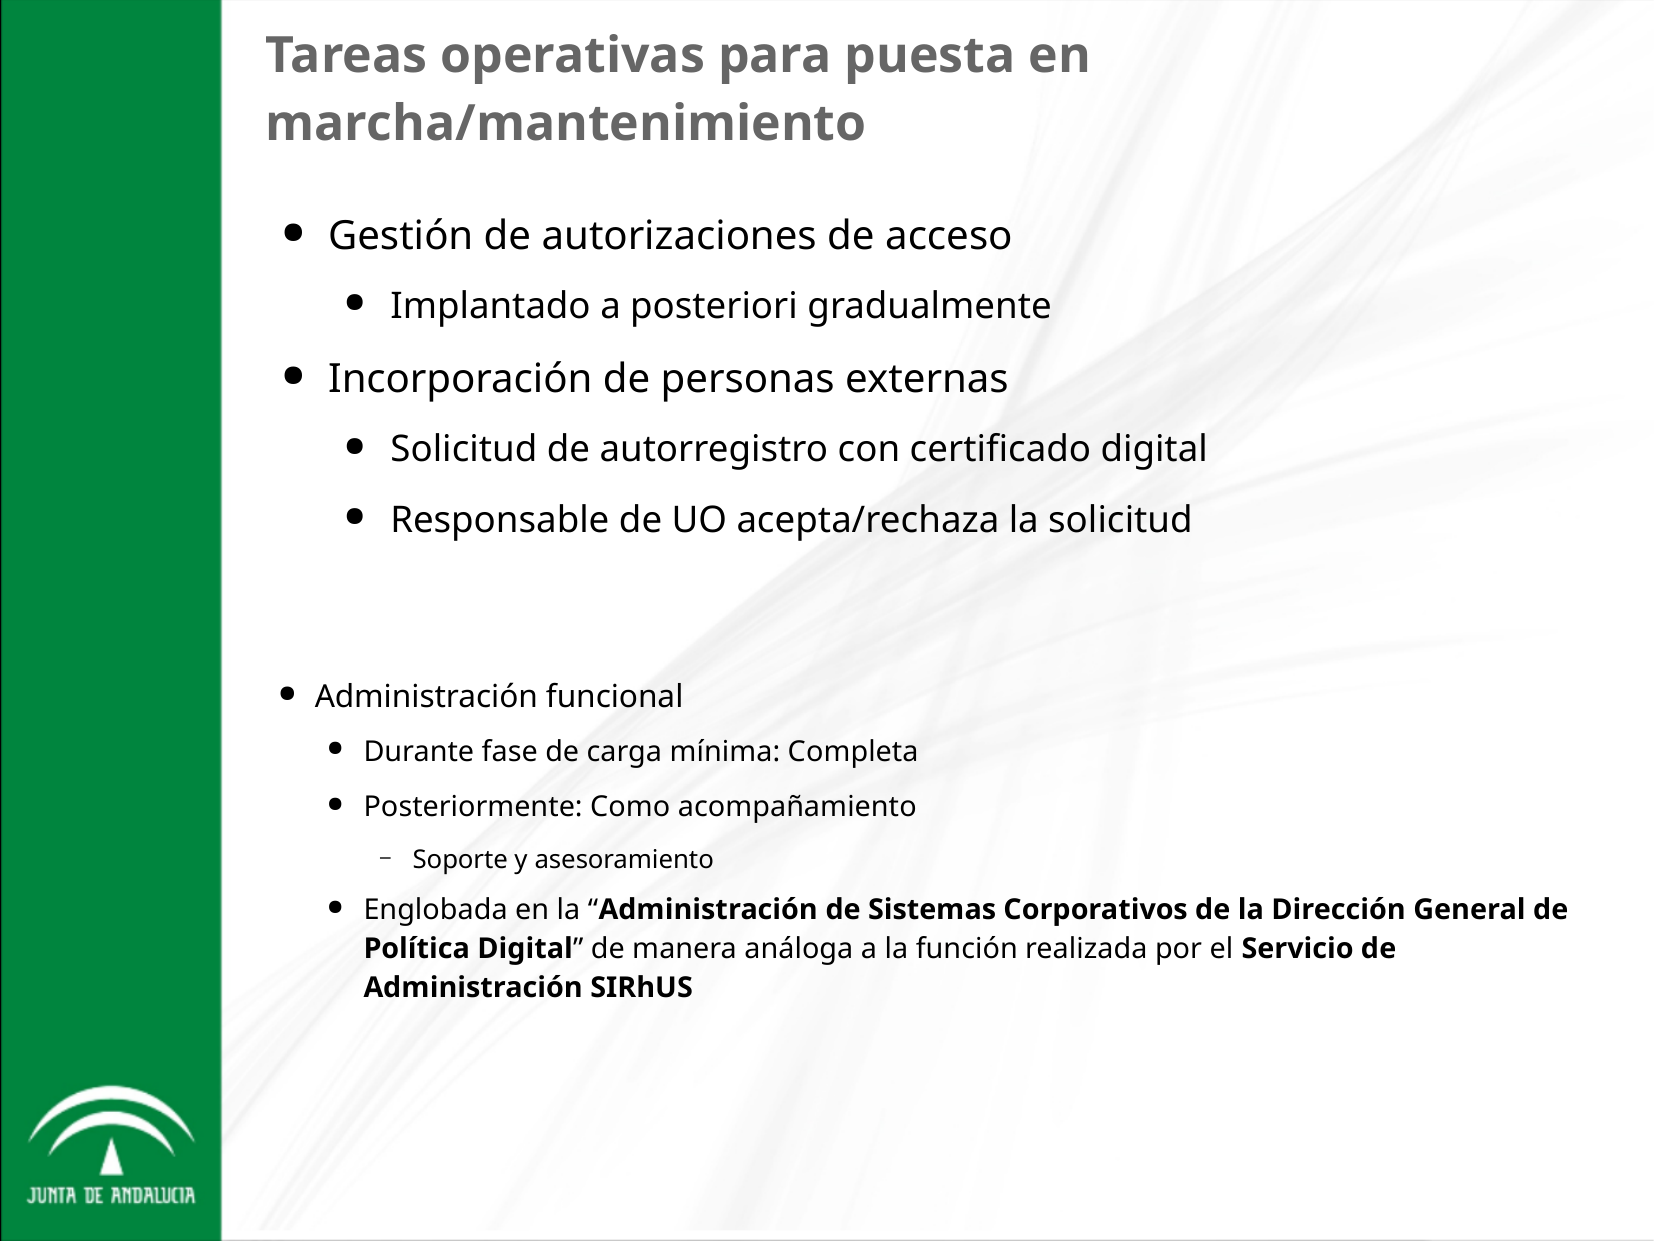

# Tareas operativas para puesta en marcha/mantenimiento
Gestión de autorizaciones de acceso
Implantado a posteriori gradualmente
Incorporación de personas externas
Solicitud de autorregistro con certificado digital
Responsable de UO acepta/rechaza la solicitud
Administración funcional
Durante fase de carga mínima: Completa
Posteriormente: Como acompañamiento
Soporte y asesoramiento
Englobada en la “Administración de Sistemas Corporativos de la Dirección General de Política Digital” de manera análoga a la función realizada por el Servicio de Administración SIRhUS